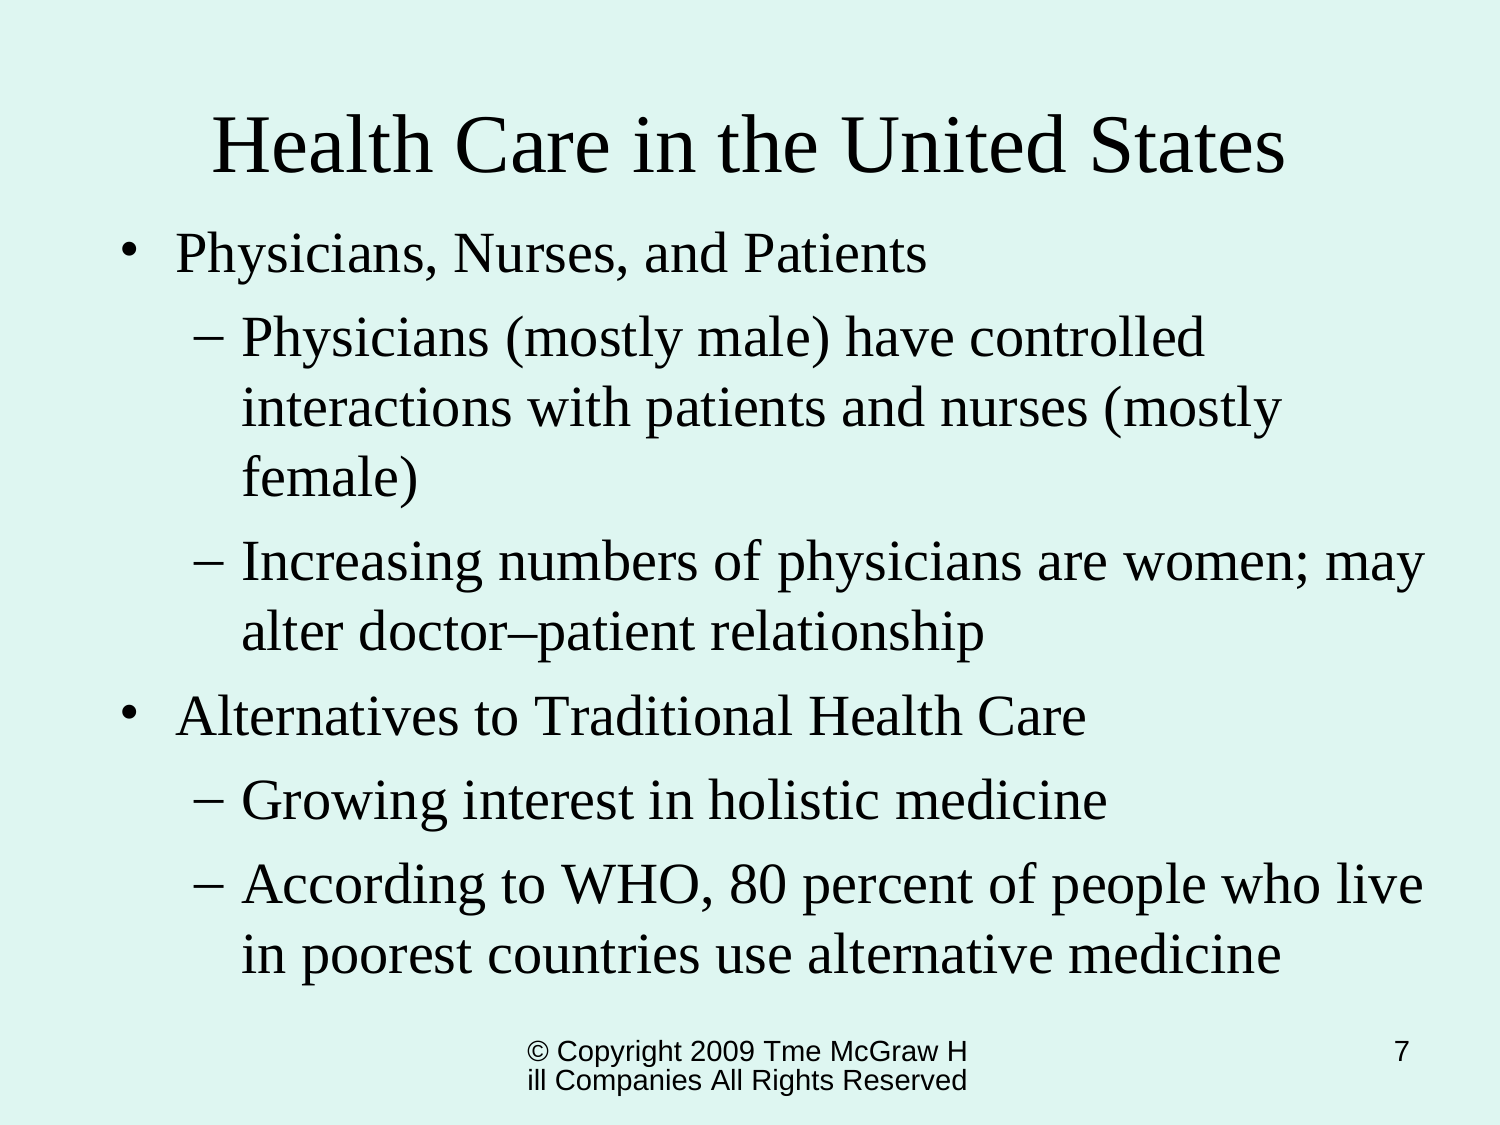

# Health Care in the United States
Physicians, Nurses, and Patients
Physicians (mostly male) have controlled interactions with patients and nurses (mostly female)
Increasing numbers of physicians are women; may alter doctor–patient relationship
Alternatives to Traditional Health Care
Growing interest in holistic medicine
According to WHO, 80 percent of people who live in poorest countries use alternative medicine
© Copyright 2009 Tme McGraw Hill Companies All Rights Reserved
7